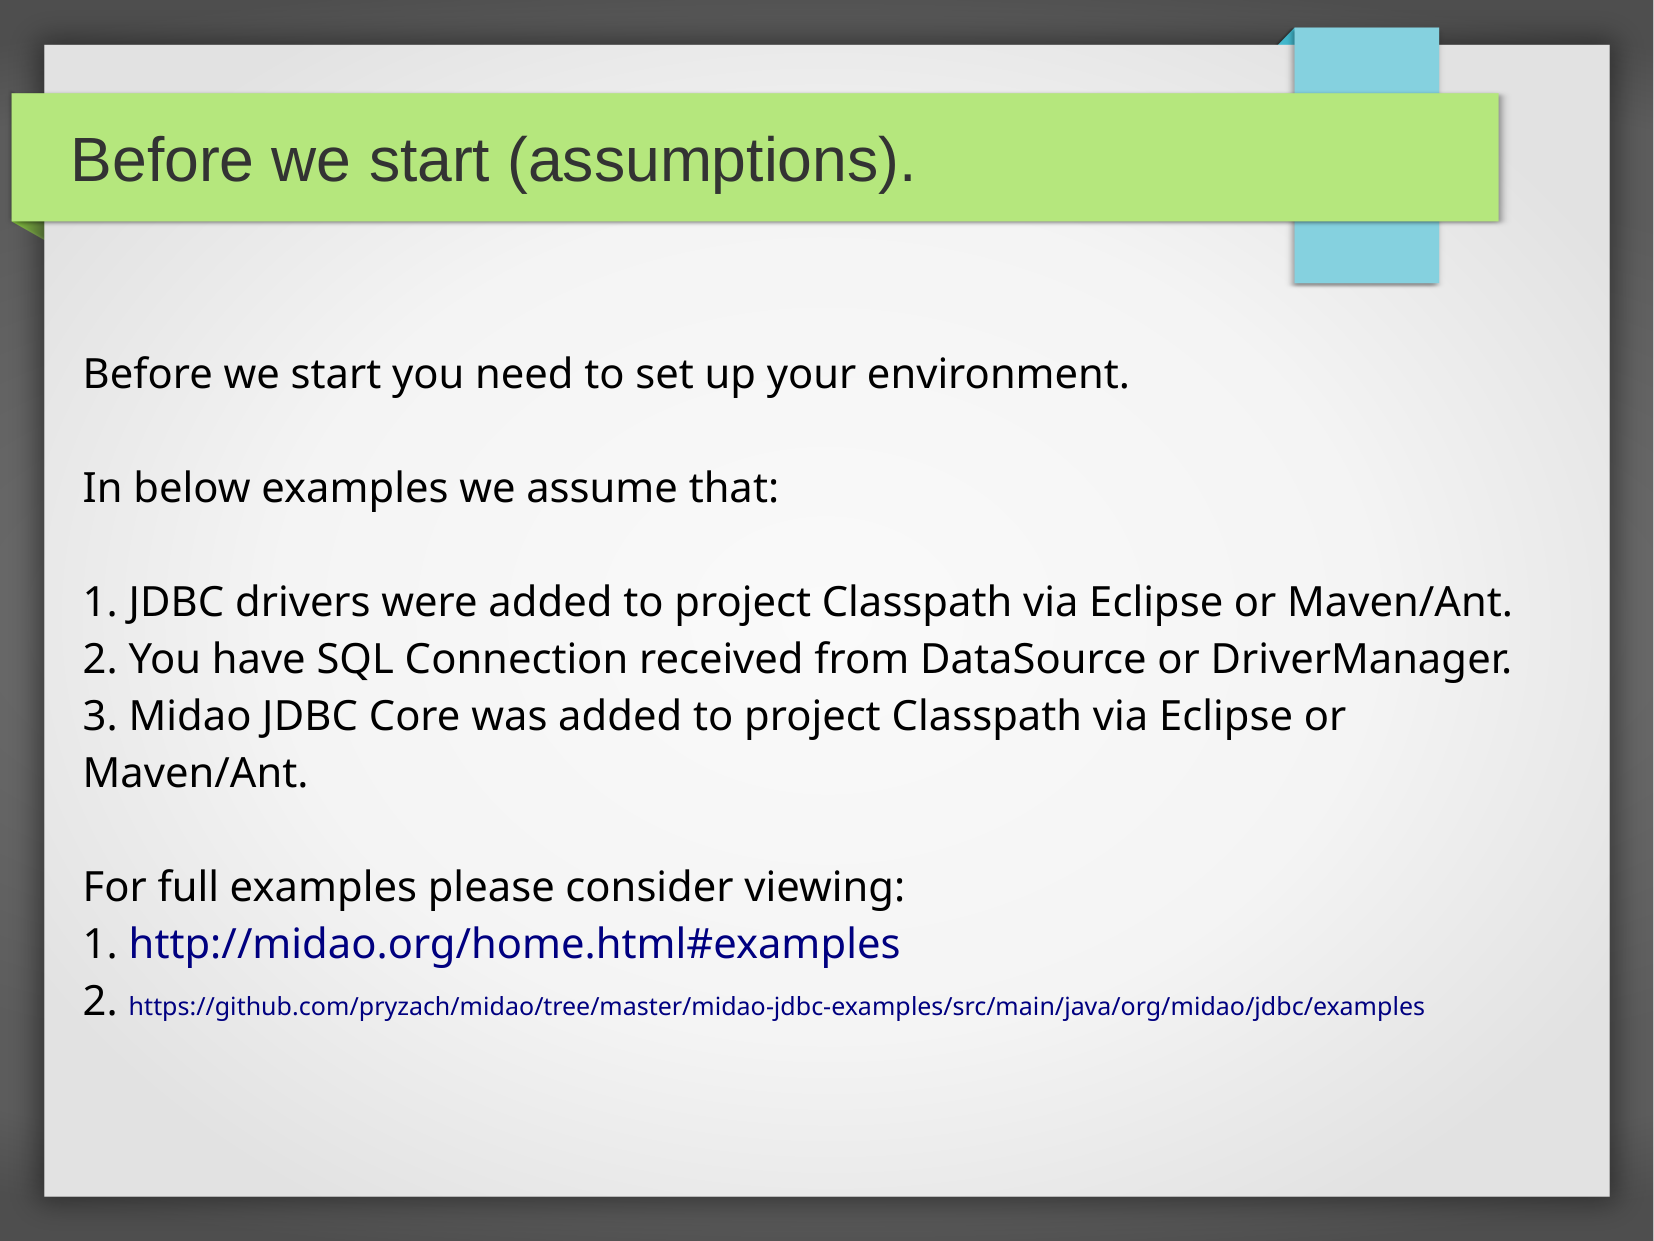

# Before we start (assumptions).
Before we start you need to set up your environment.
In below examples we assume that:
1. JDBC drivers were added to project Classpath via Eclipse or Maven/Ant.
2. You have SQL Connection received from DataSource or DriverManager.
3. Midao JDBC Core was added to project Classpath via Eclipse or Maven/Ant.
For full examples please consider viewing:
1. http://midao.org/home.html#examples
2. https://github.com/pryzach/midao/tree/master/midao-jdbc-examples/src/main/java/org/midao/jdbc/examples